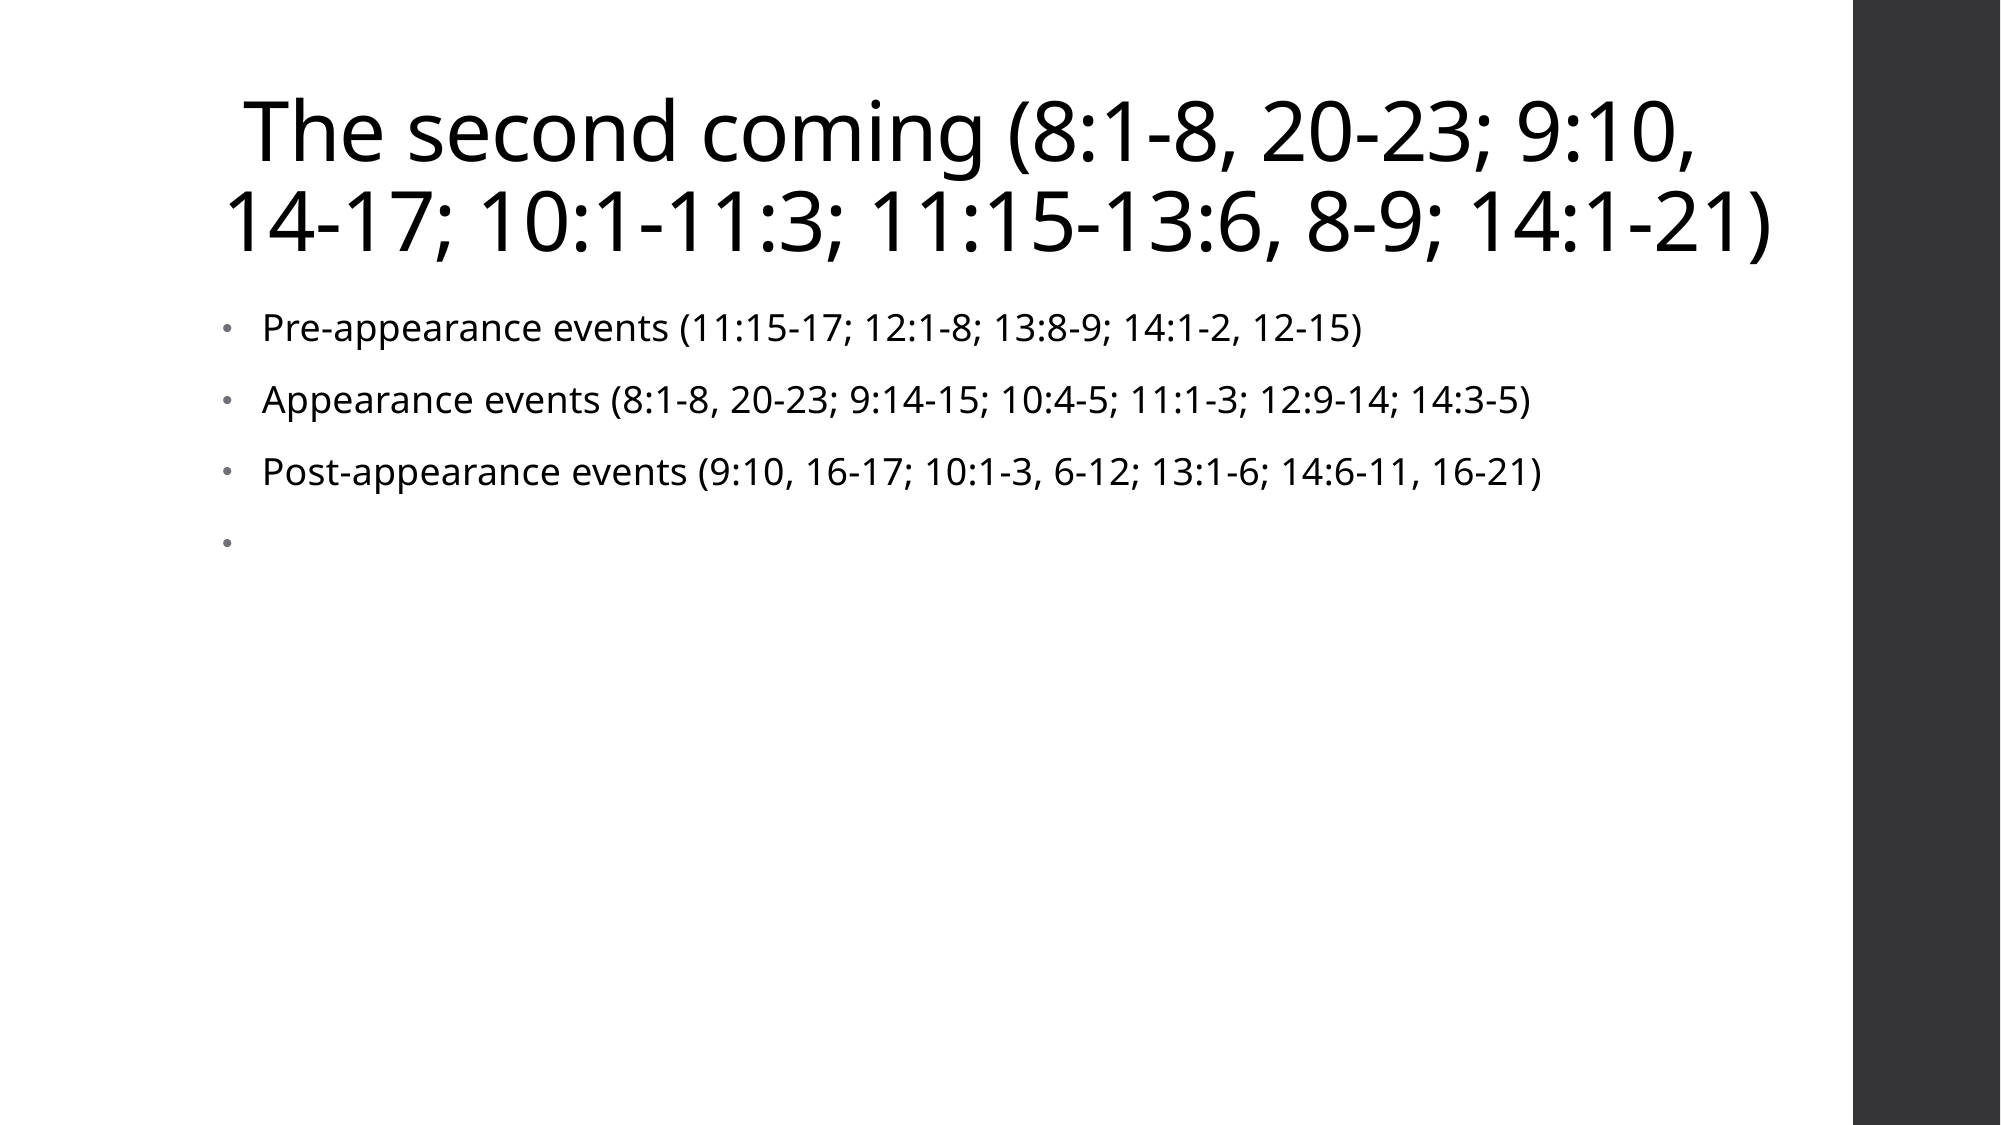

# The second coming (8:1-8, 20-23; 9:10, 14-17; 10:1-11:3; 11:15-13:6, 8-9; 14:1-21)
 Pre-appearance events (11:15-17; 12:1-8; 13:8-9; 14:1-2, 12-15)
 Appearance events (8:1-8, 20-23; 9:14-15; 10:4-5; 11:1-3; 12:9-14; 14:3-5)
 Post-appearance events (9:10, 16-17; 10:1-3, 6-12; 13:1-6; 14:6-11, 16-21)